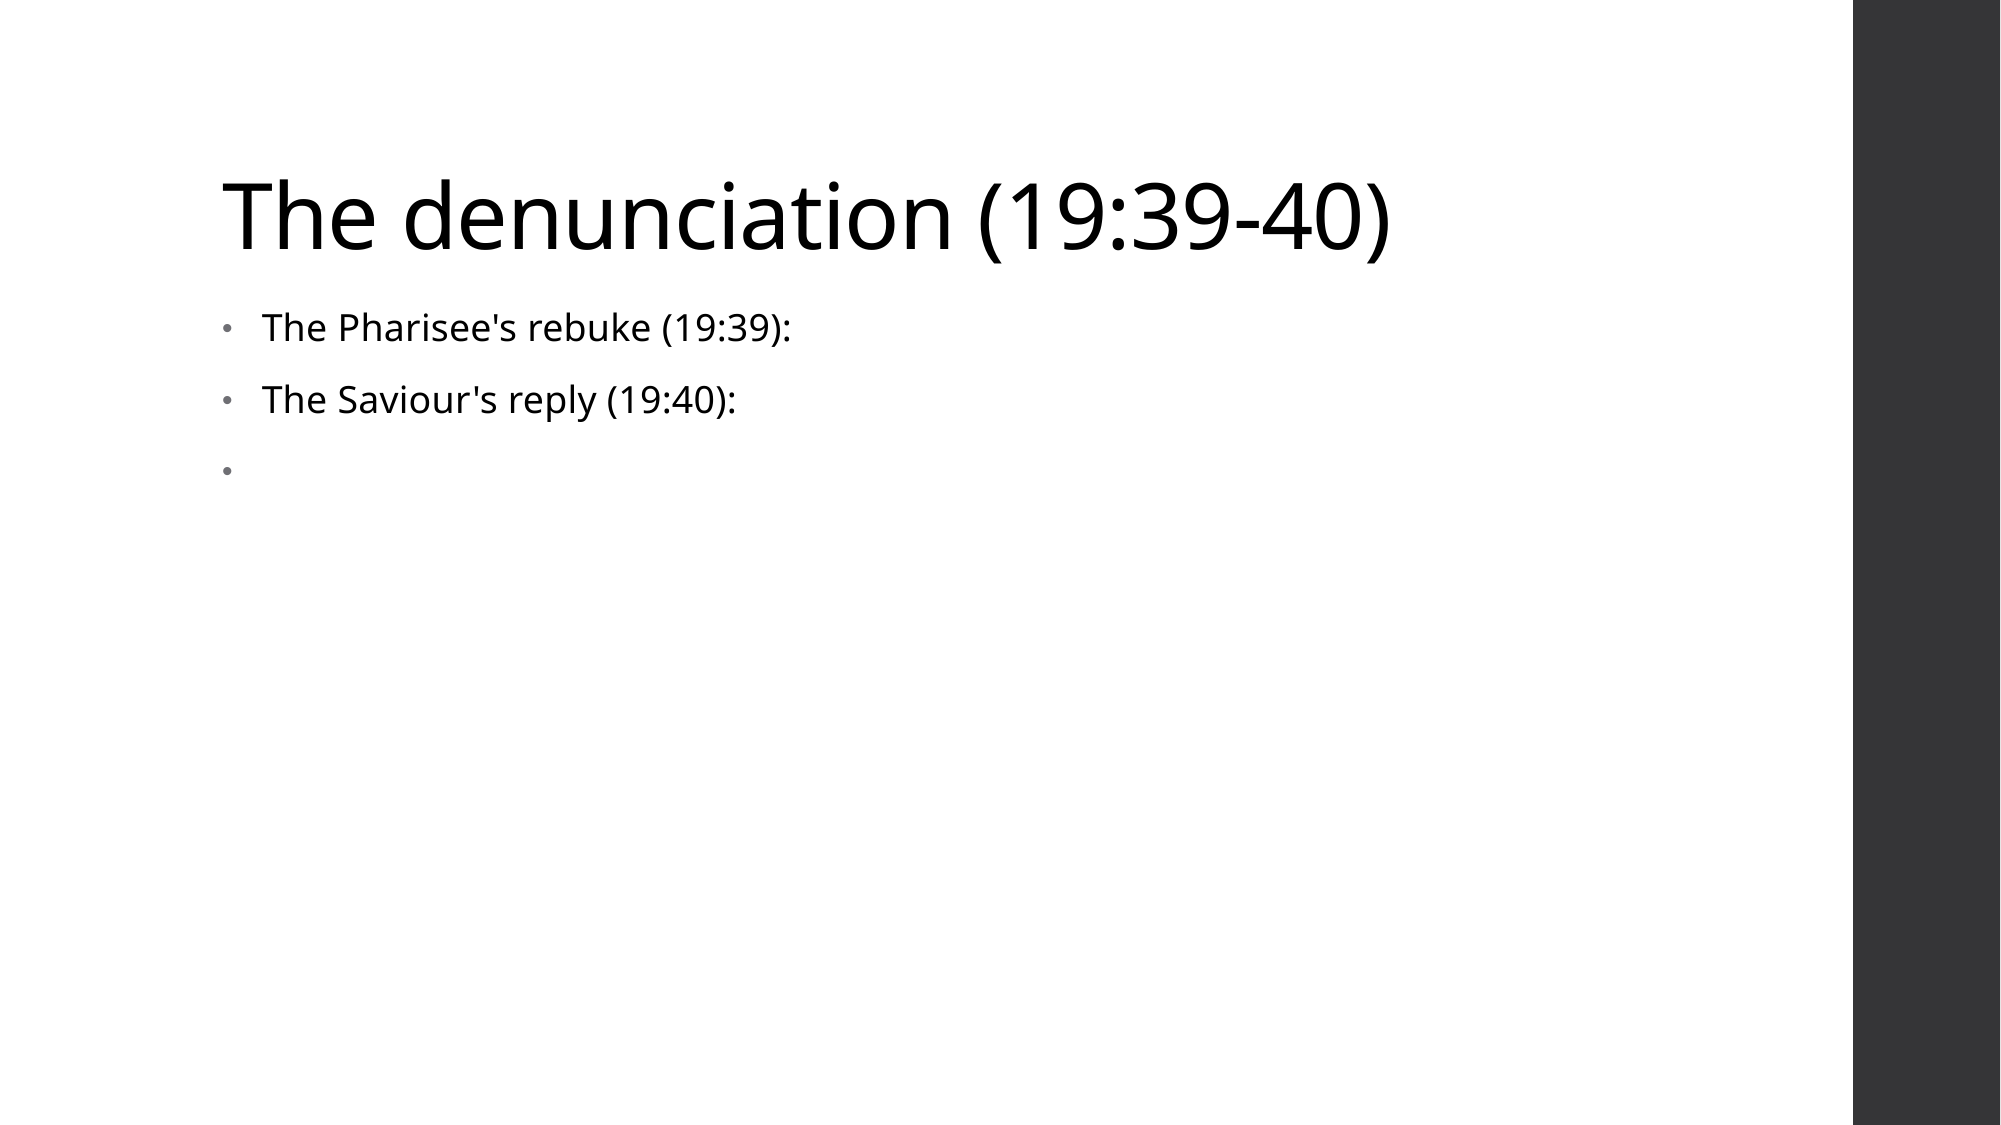

# The denunciation (19:39-40)
 The Pharisee's rebuke (19:39):
 The Saviour's reply (19:40):